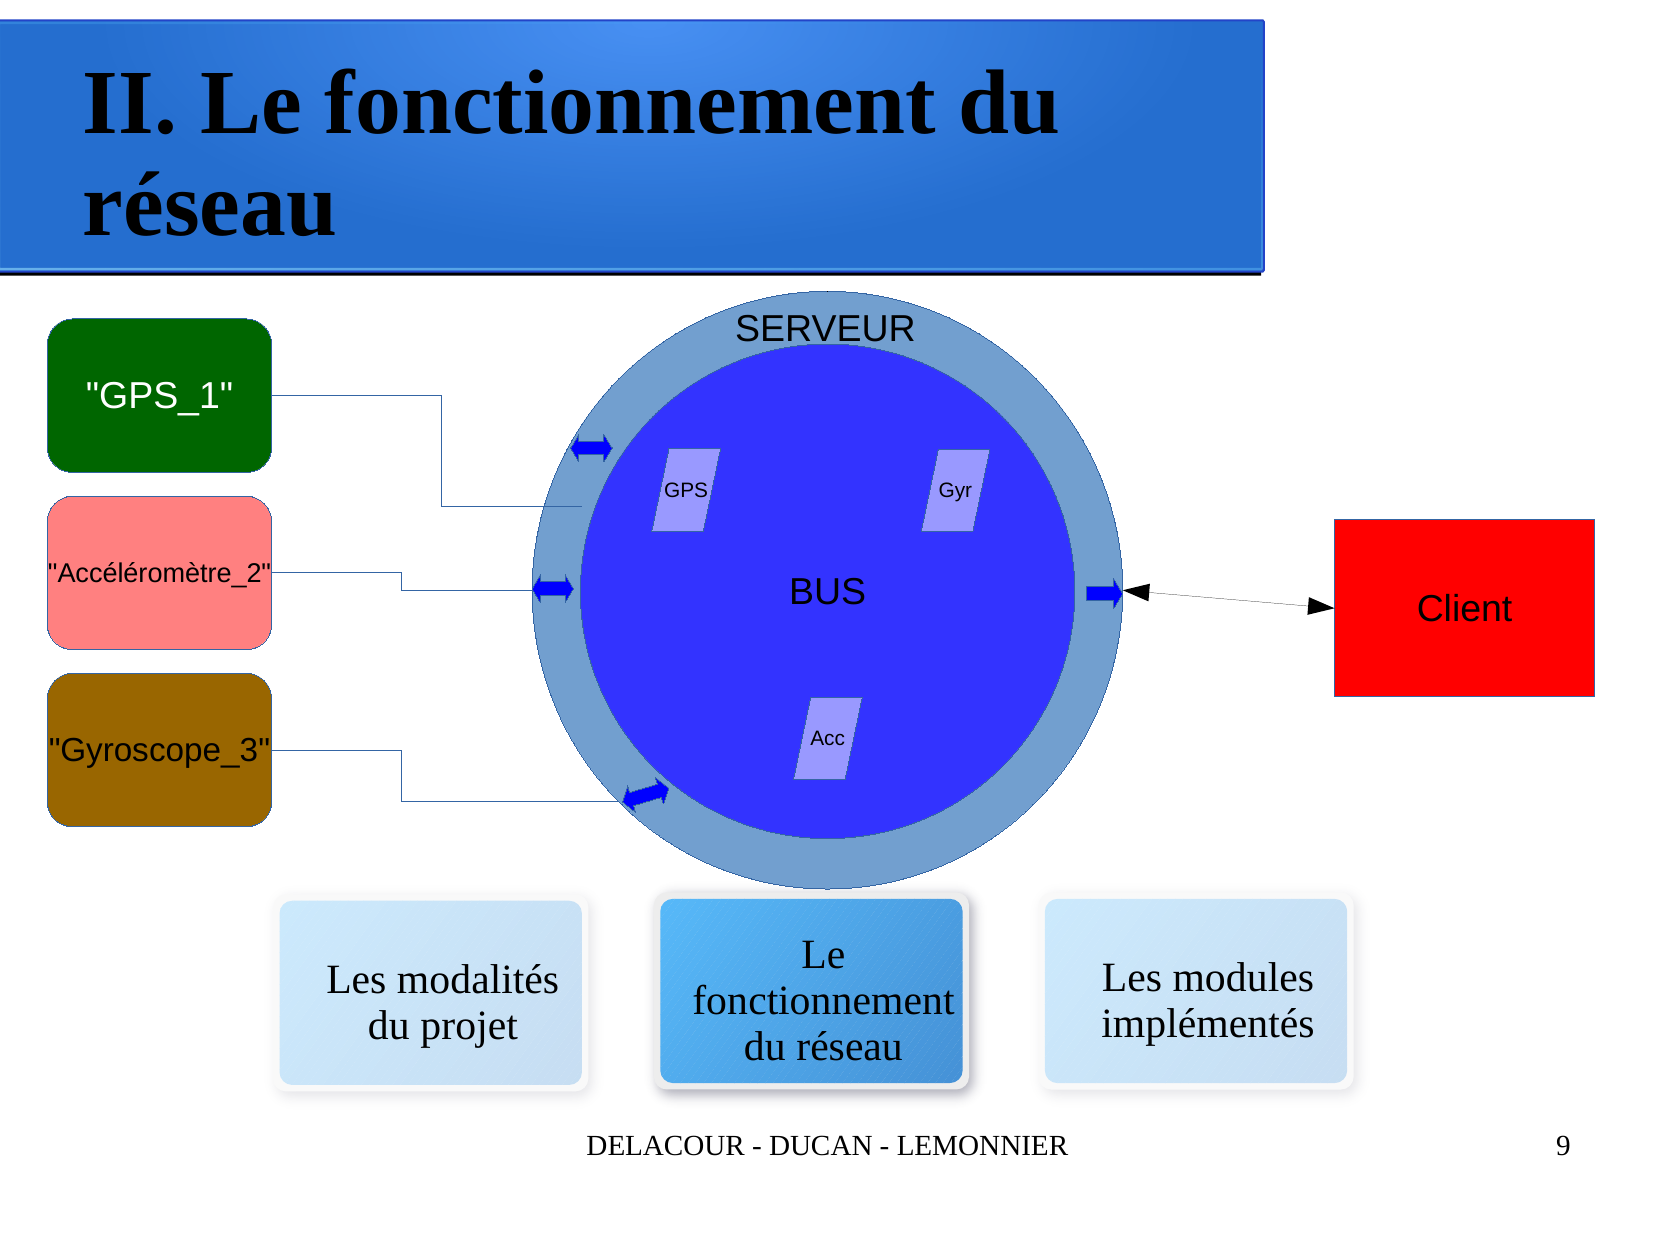

# II. Le fonctionnement du réseau
SERVEUR
"GPS_1"
BUS
GPS
Gyr
"Accéléromètre_2"
Client
"Gyroscope_3"
Acc
Le
fonctionnement
du réseau
Les modules
implémentés
Les modalités
du projet
DELACOUR - DUCAN - LEMONNIER
9